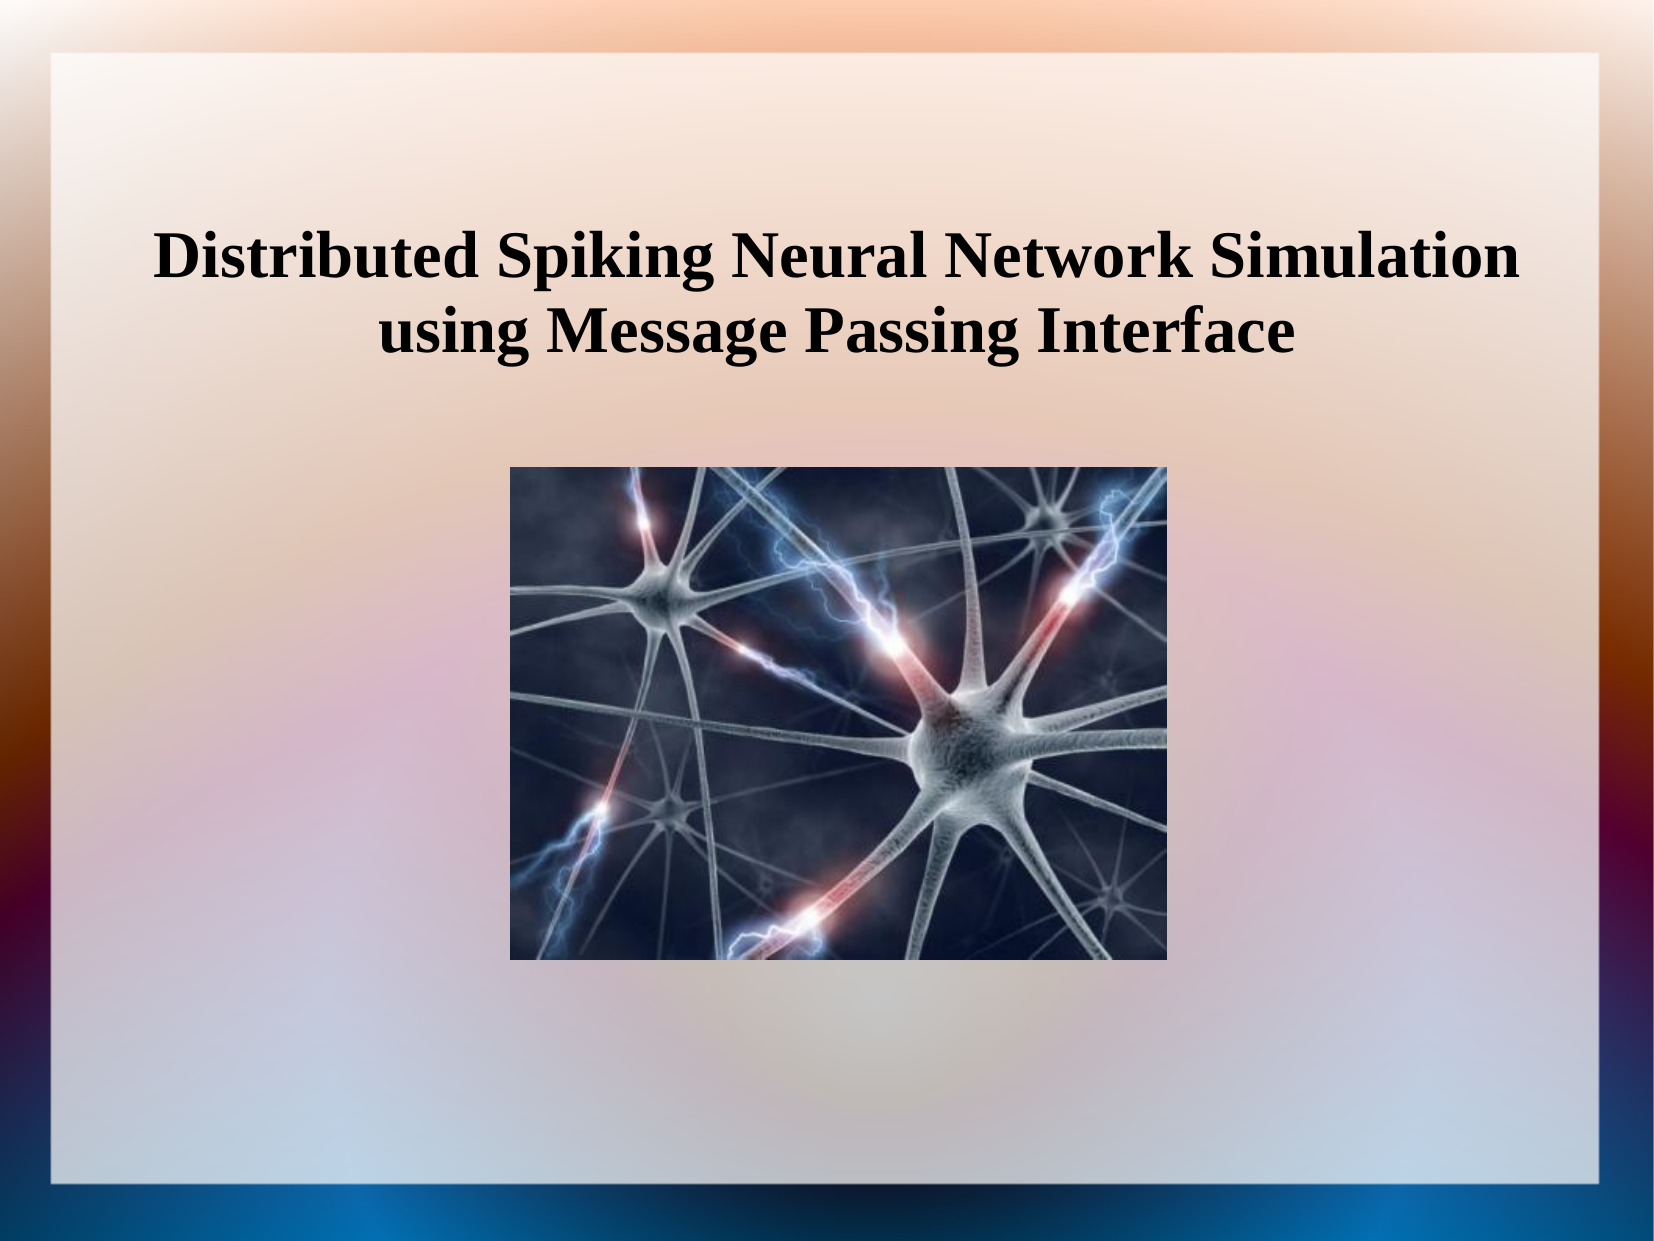

# Distributed Spiking Neural Network Simulation using Message Passing Interface